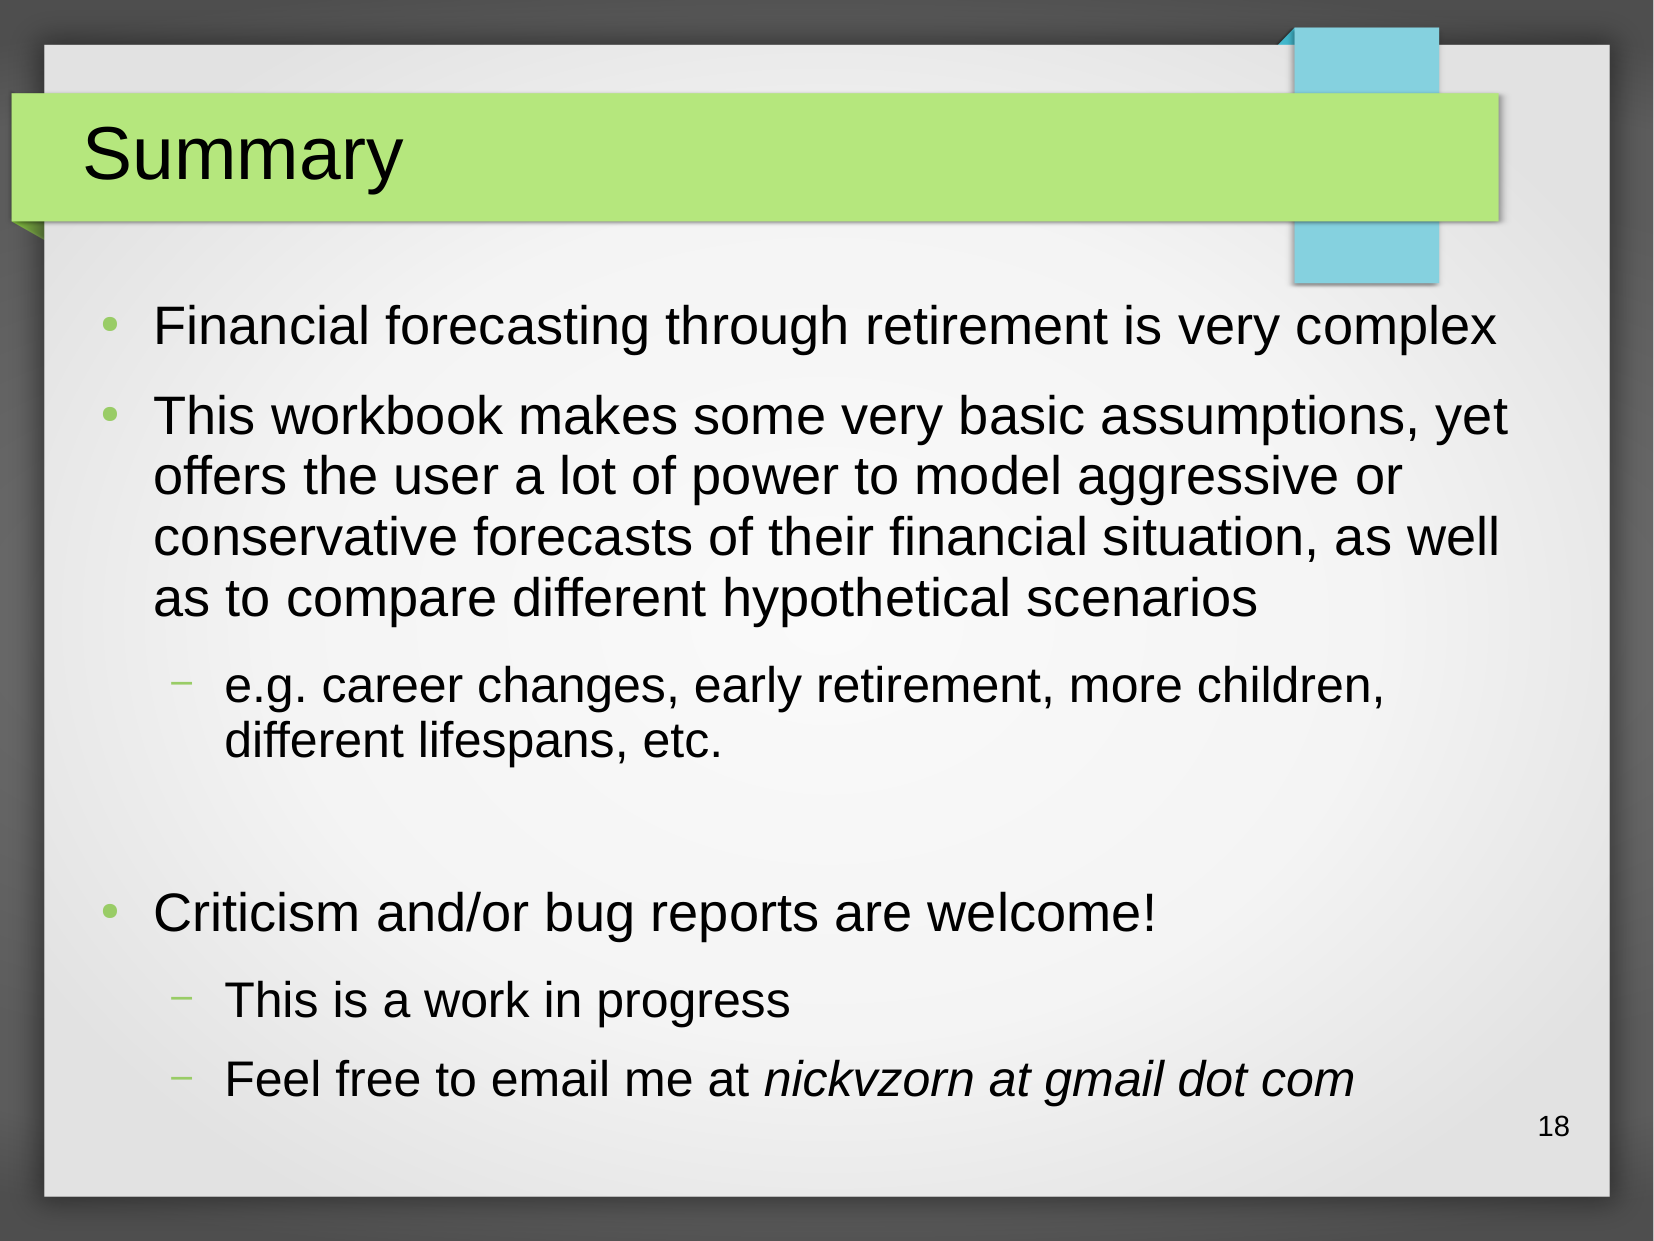

# Summary
Financial forecasting through retirement is very complex
This workbook makes some very basic assumptions, yet offers the user a lot of power to model aggressive or conservative forecasts of their financial situation, as well as to compare different hypothetical scenarios
e.g. career changes, early retirement, more children, different lifespans, etc.
Criticism and/or bug reports are welcome!
This is a work in progress
Feel free to email me at nickvzorn at gmail dot com
18